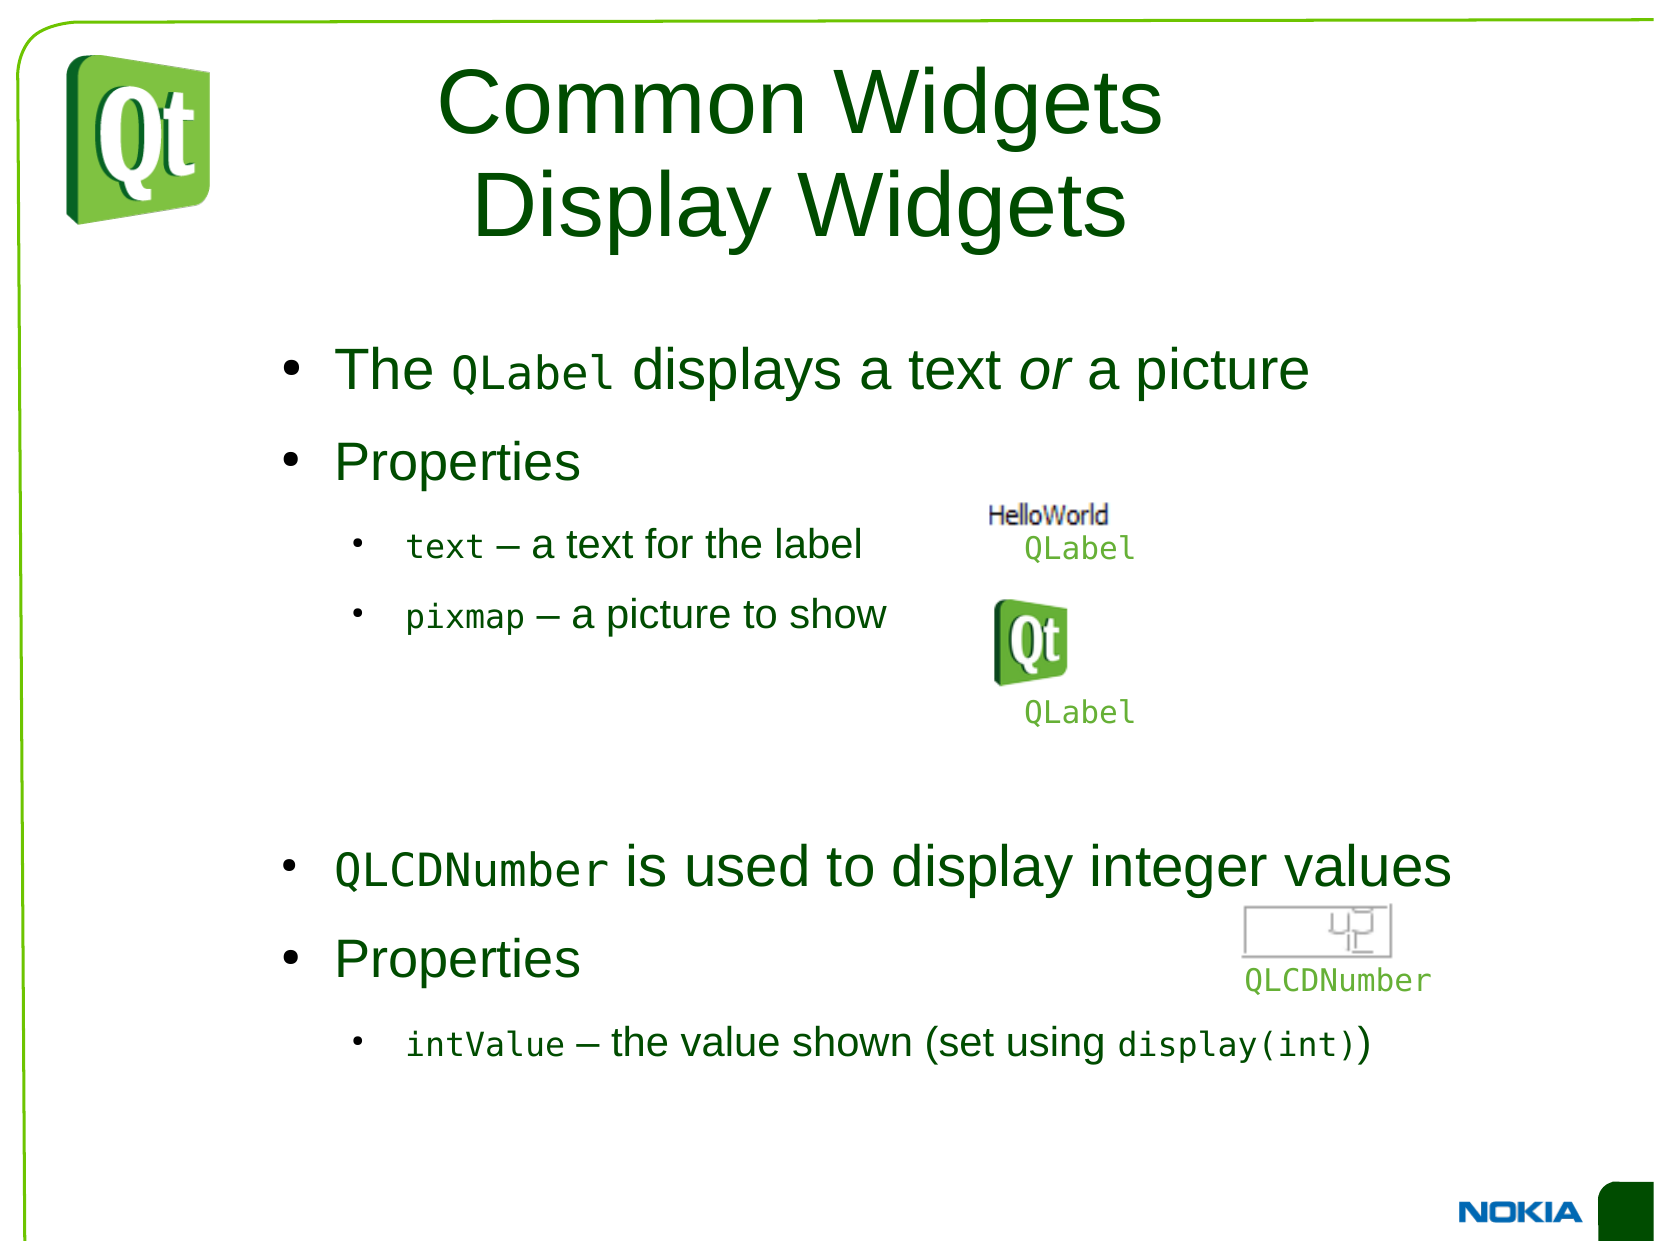

# Common Widgets Display Widgets
The QLabel displays a text or a picture
Properties
text – a text for the label
pixmap – a picture to show
QLCDNumber is used to display integer values
Properties
intValue – the value shown (set using display(int))
QLabel
QLabel
QLCDNumber